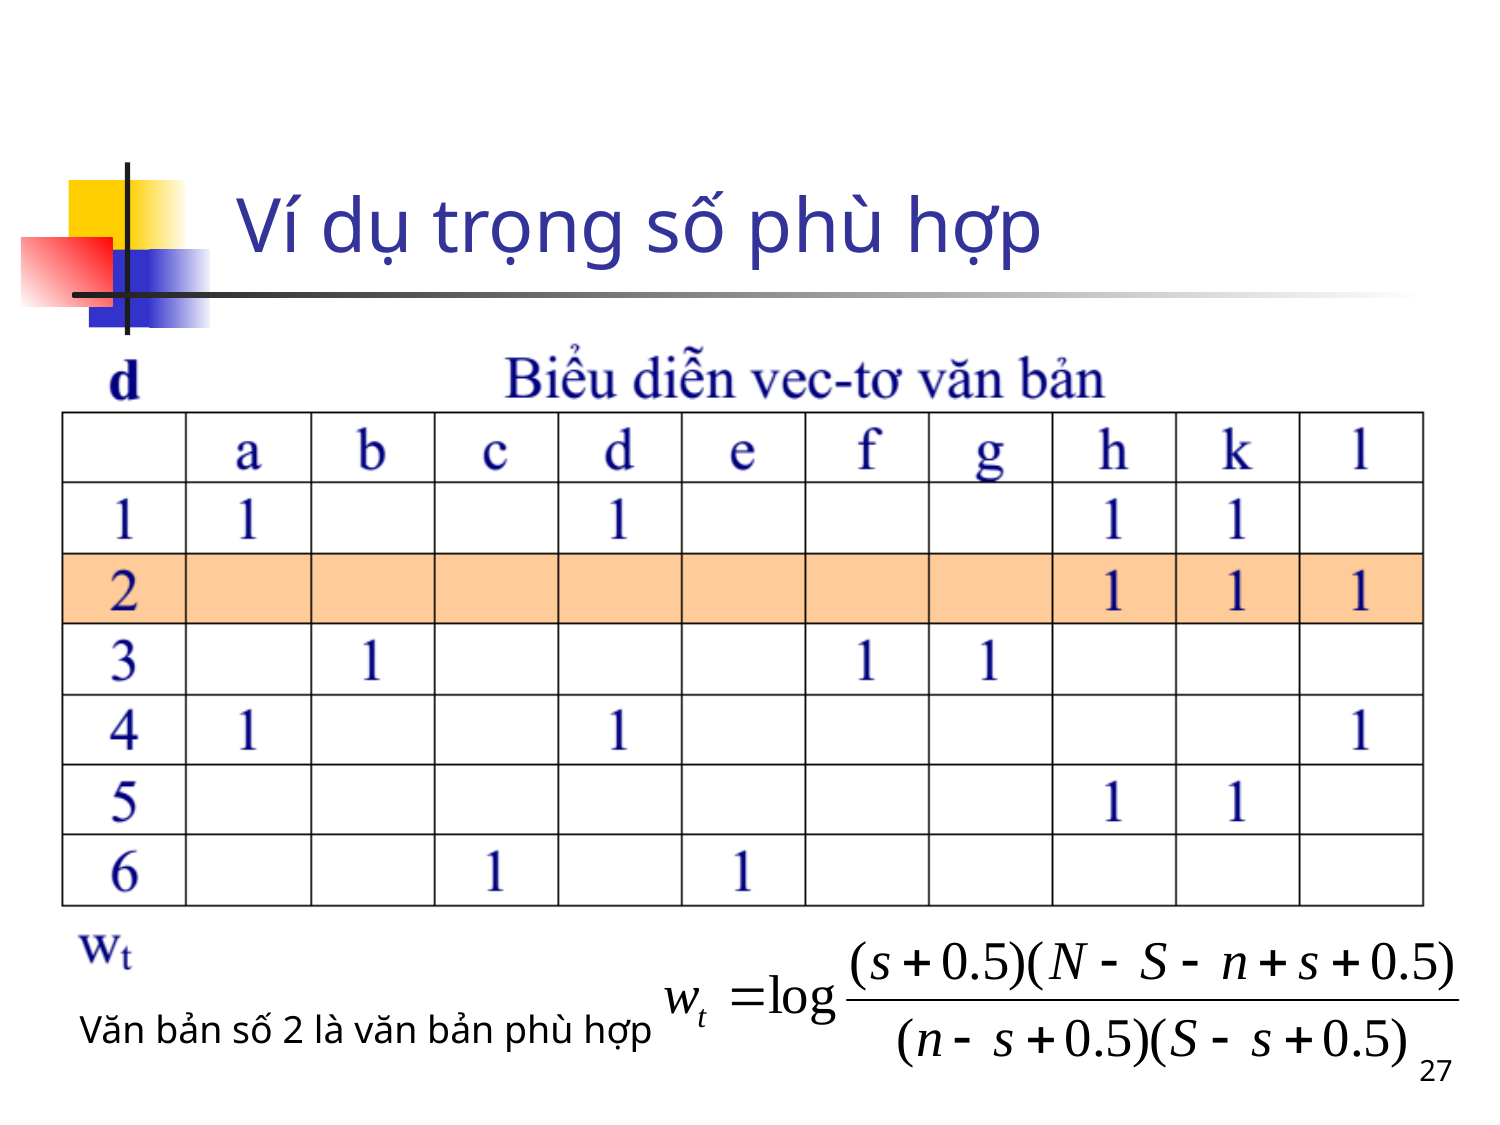

# Ví dụ trọng số phù hợp
Văn bản số 2 là văn bản phù hợp